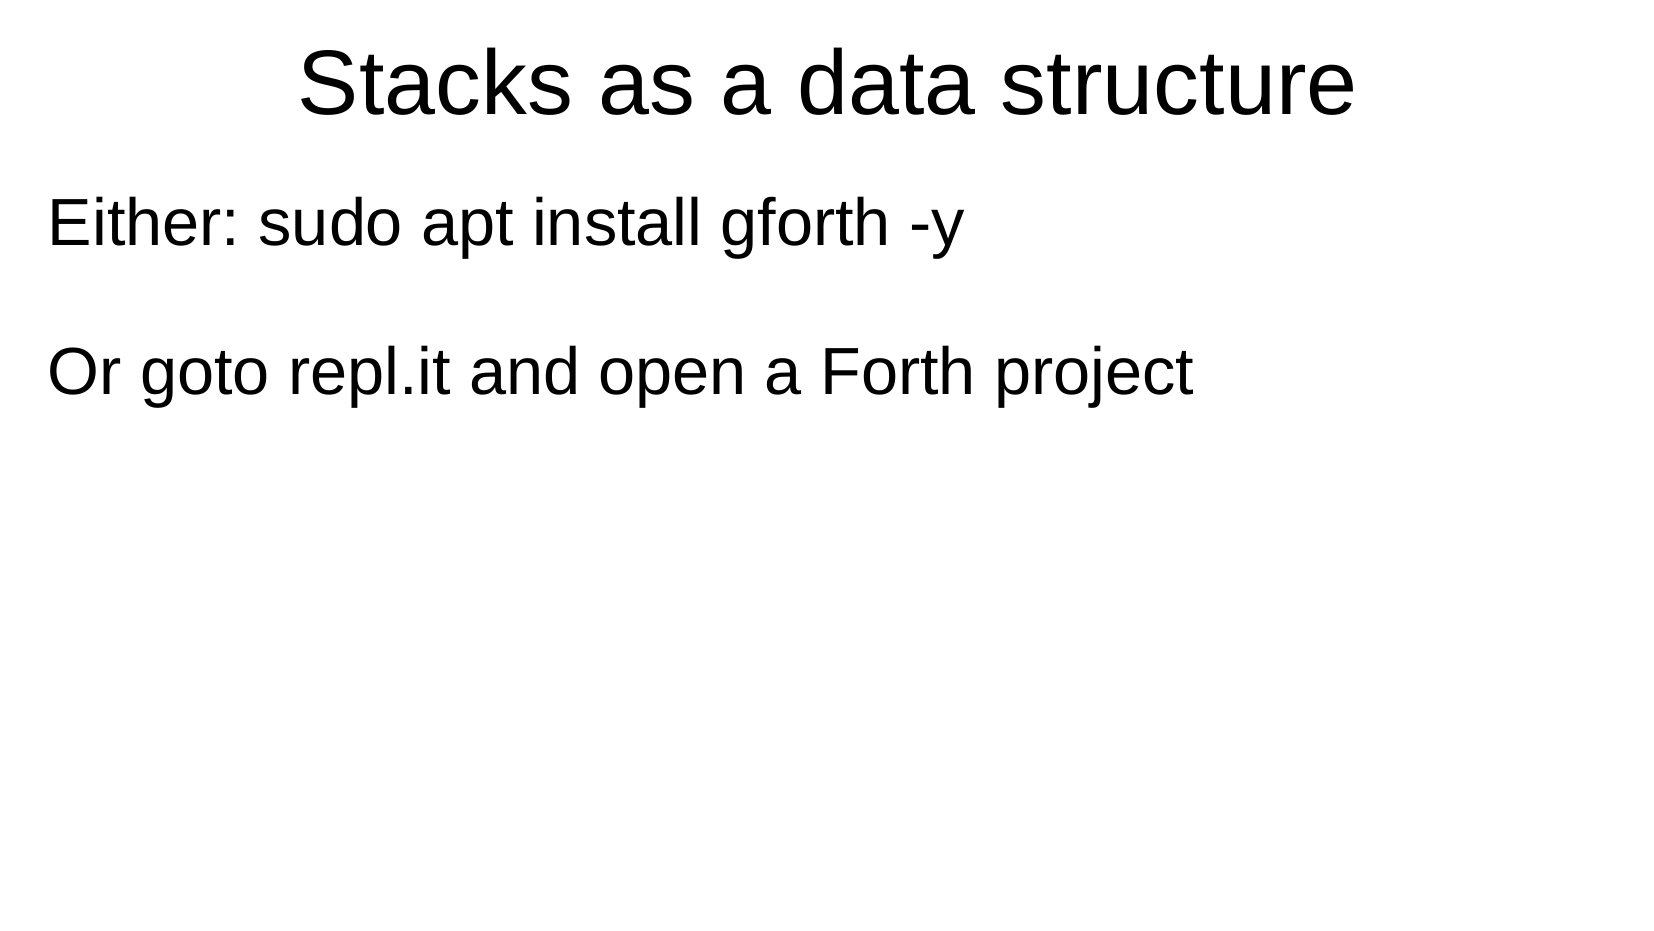

# Stacks as a data structure
Either: sudo apt install gforth -y
Or goto repl.it and open a Forth project